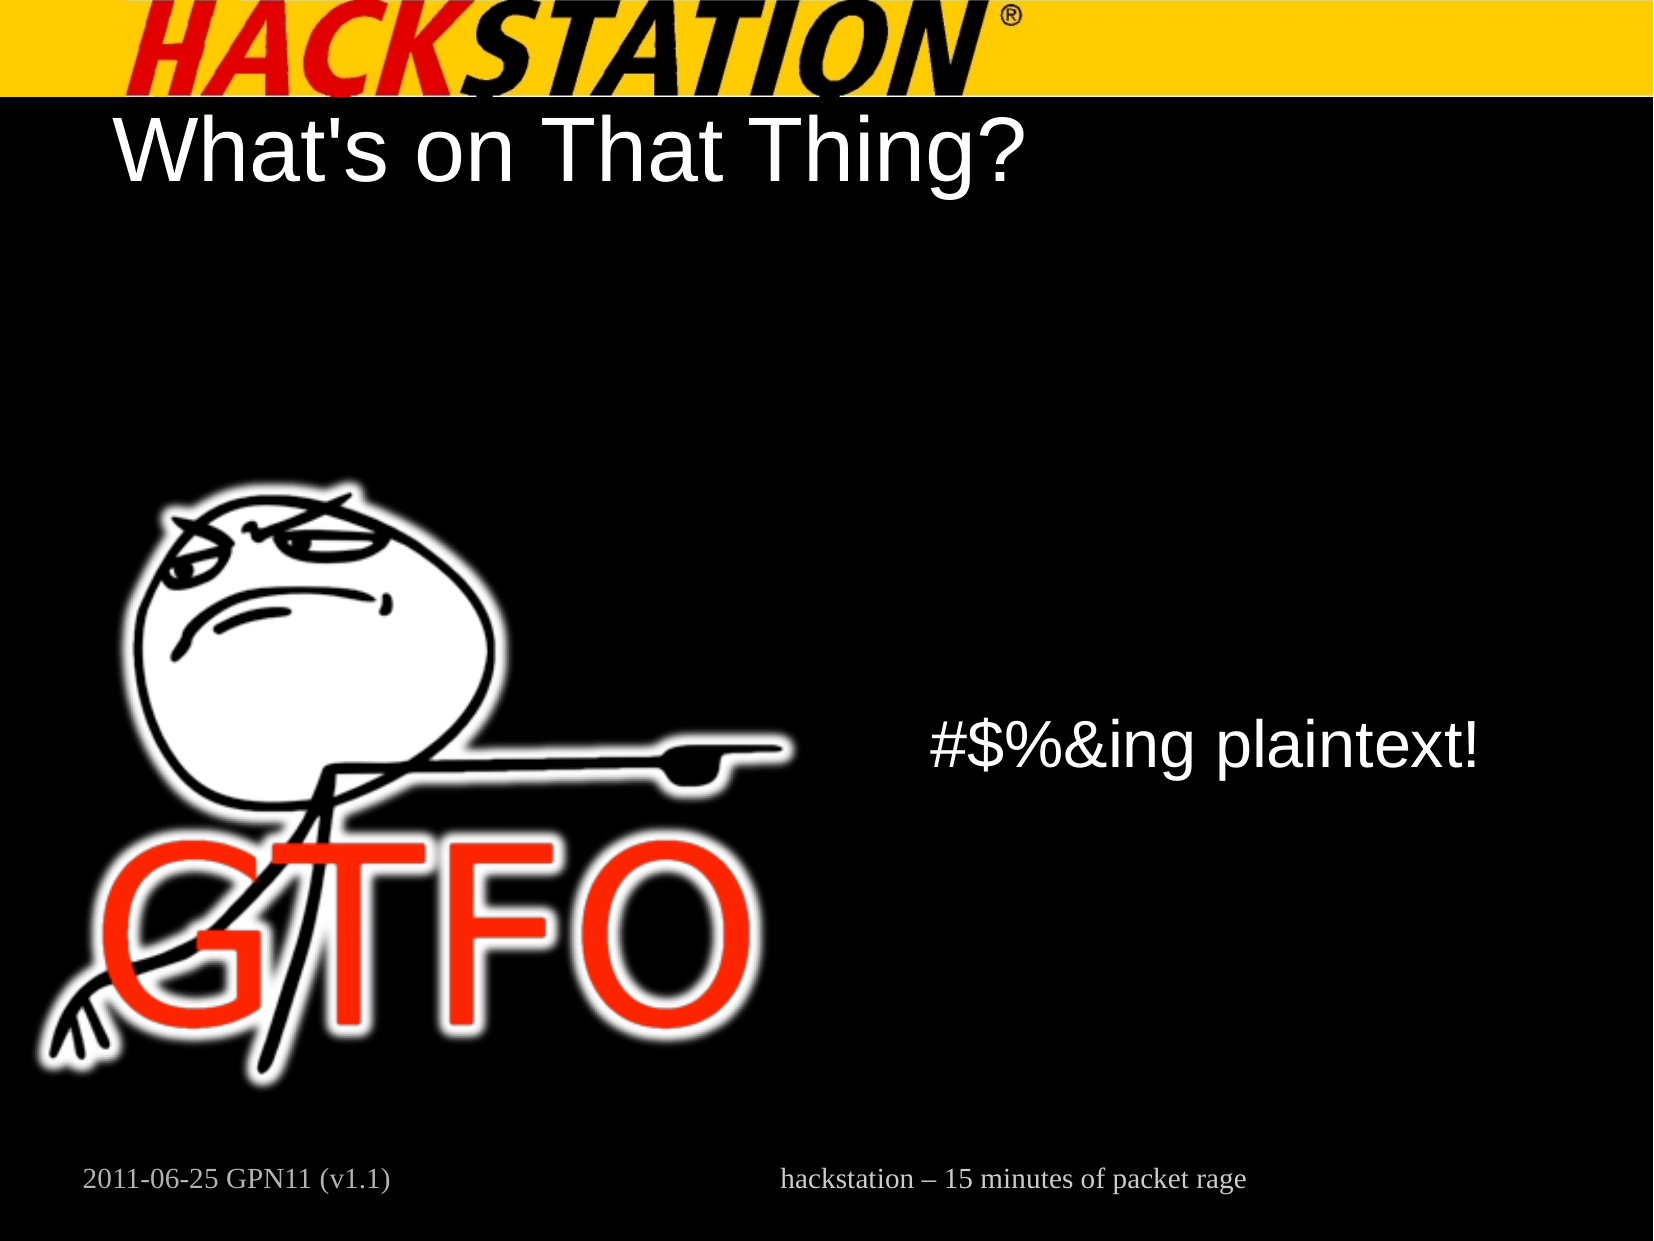

# What's on That Thing?
 #$%&ing plaintext!